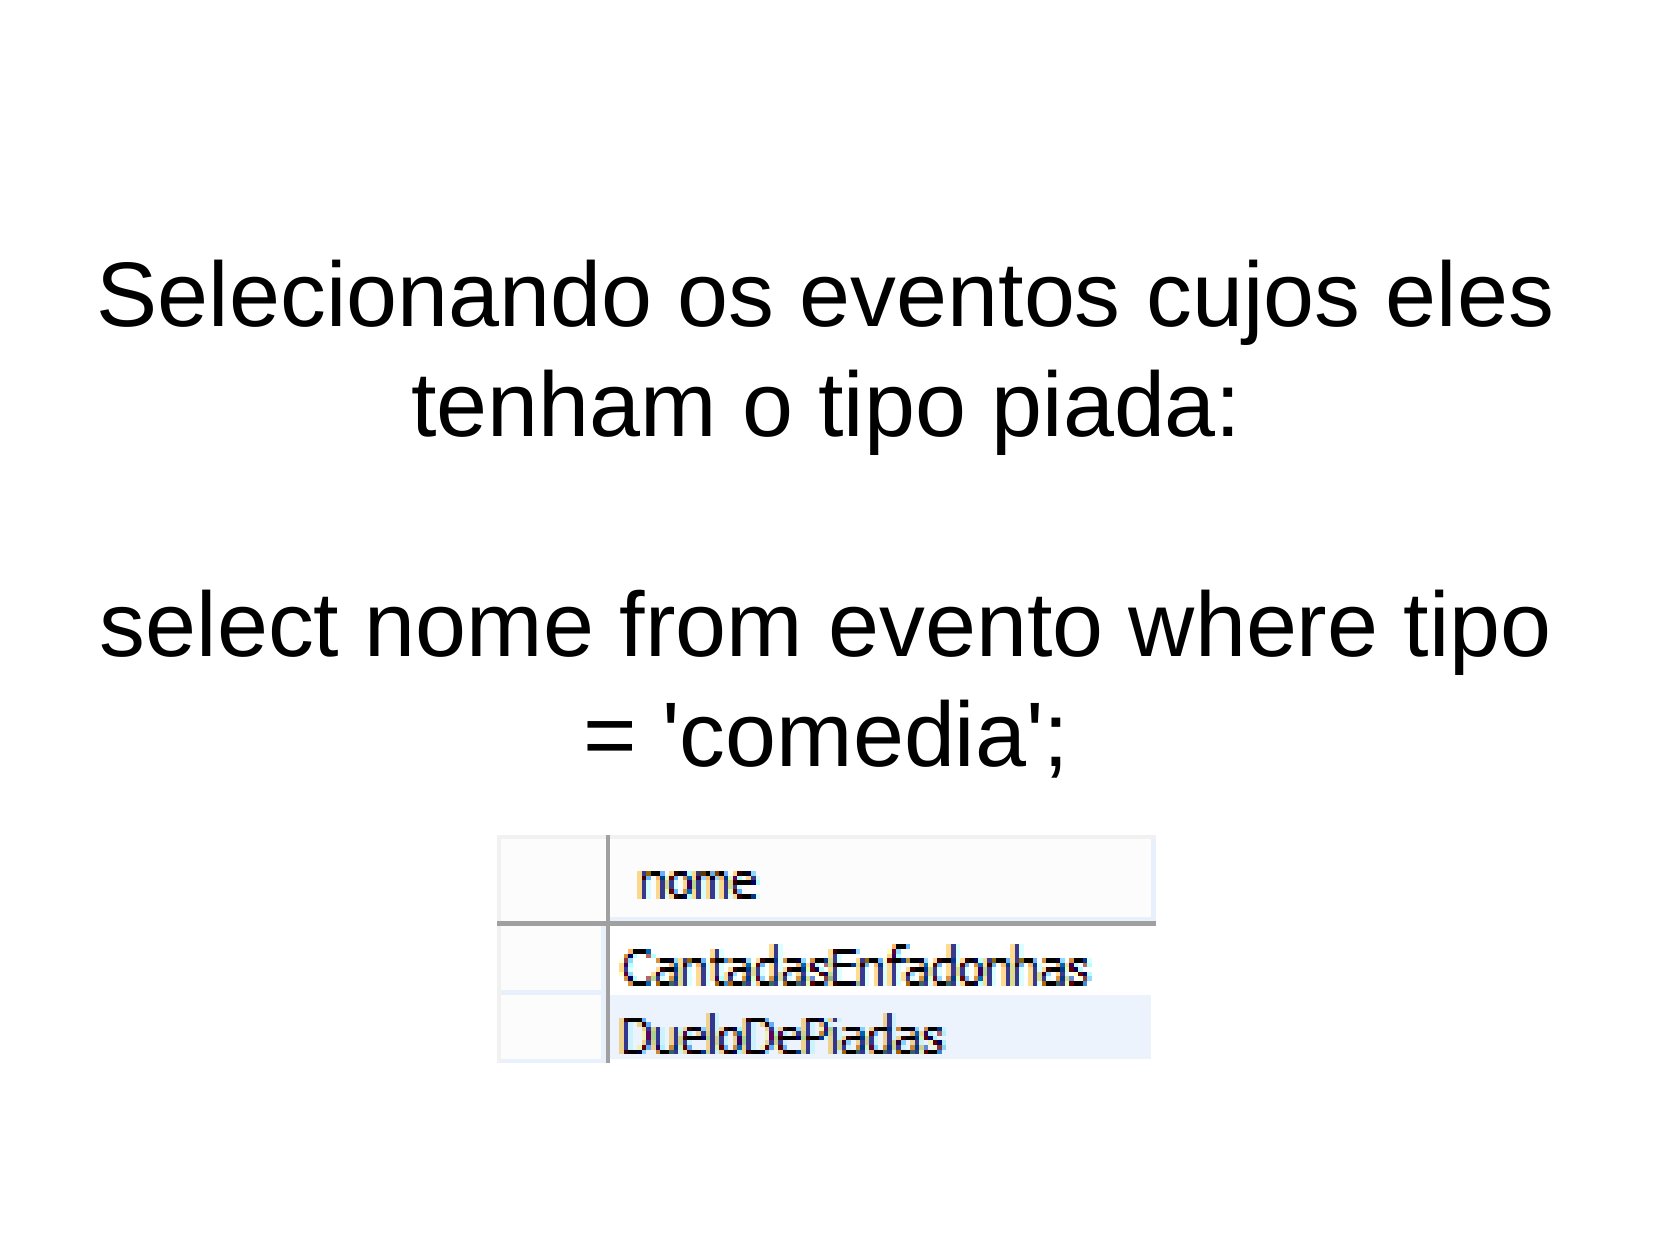

# Selecionando os eventos cujos eles tenham o tipo piada: select nome from evento where tipo = 'comedia';